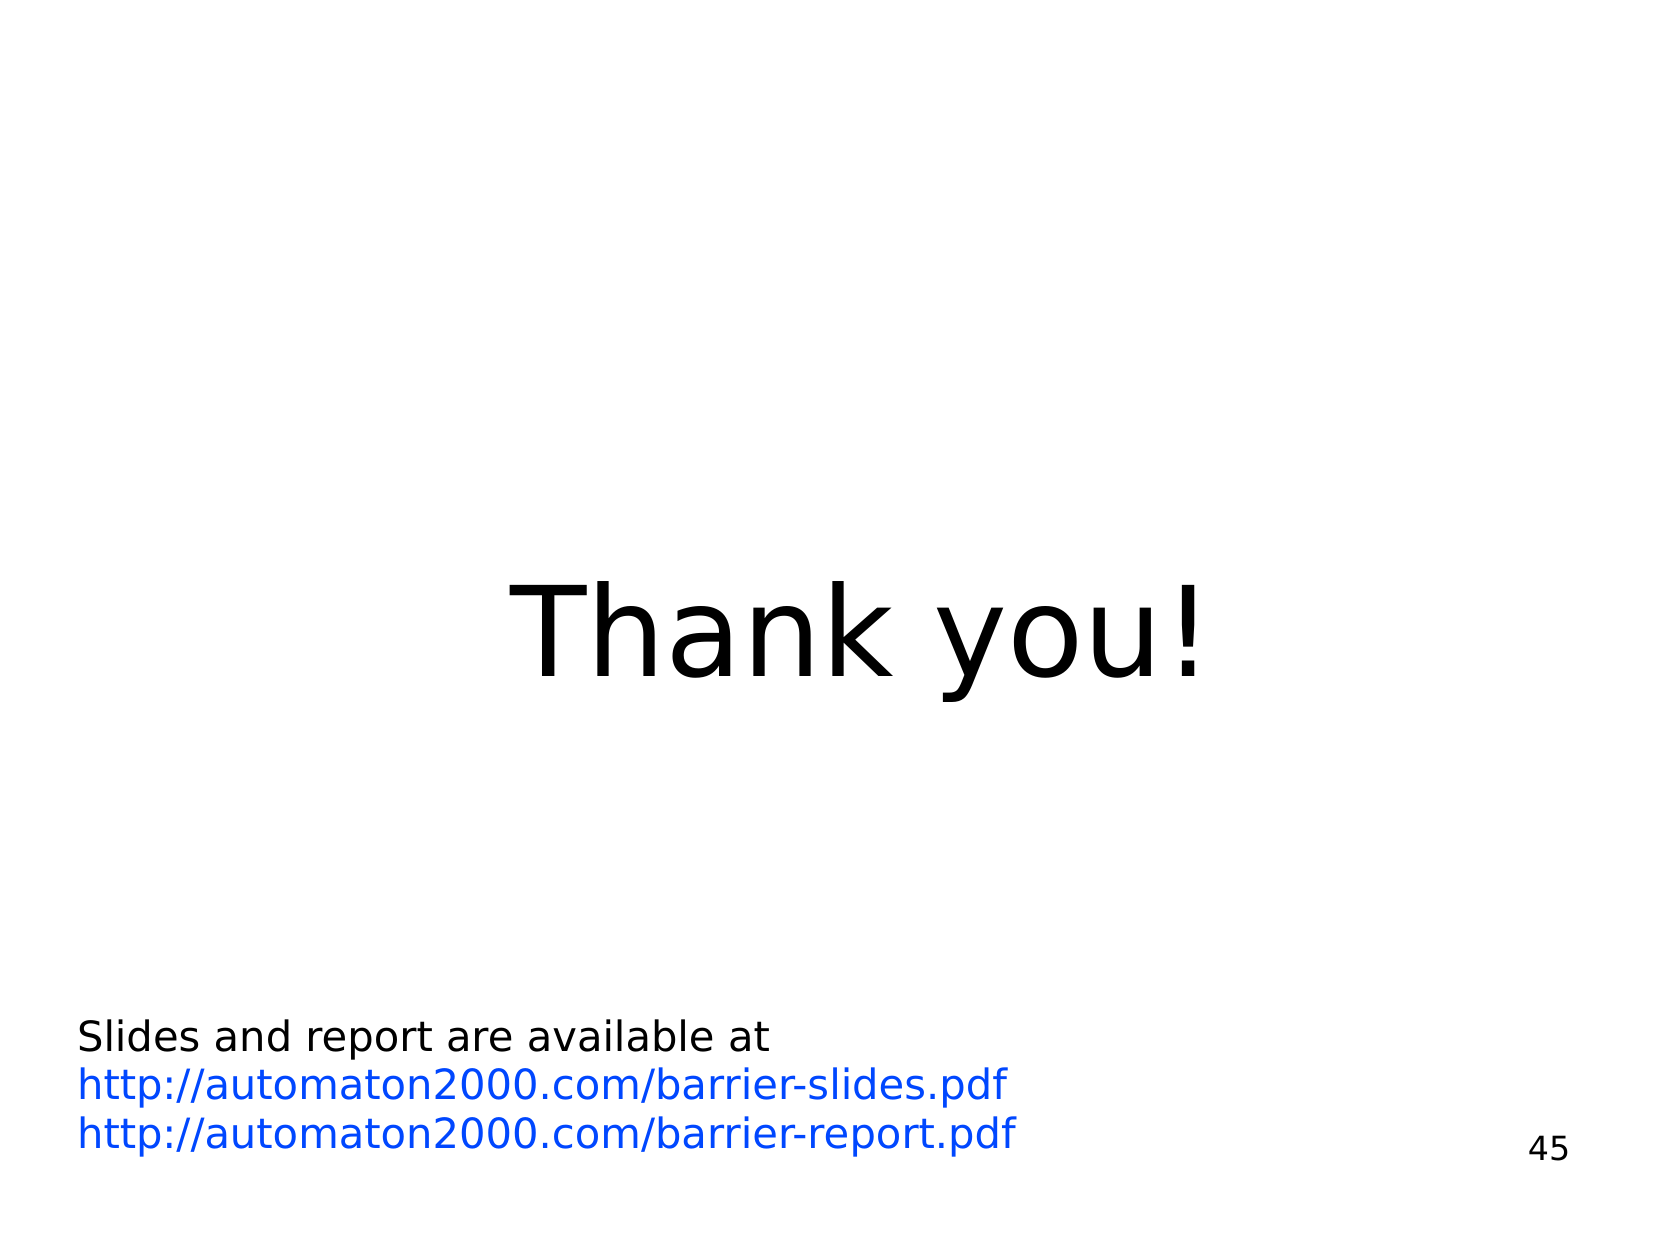

# Thank you!
Slides and report are available at
http://automaton2000.com/barrier-slides.pdf
http://automaton2000.com/barrier-report.pdf
45